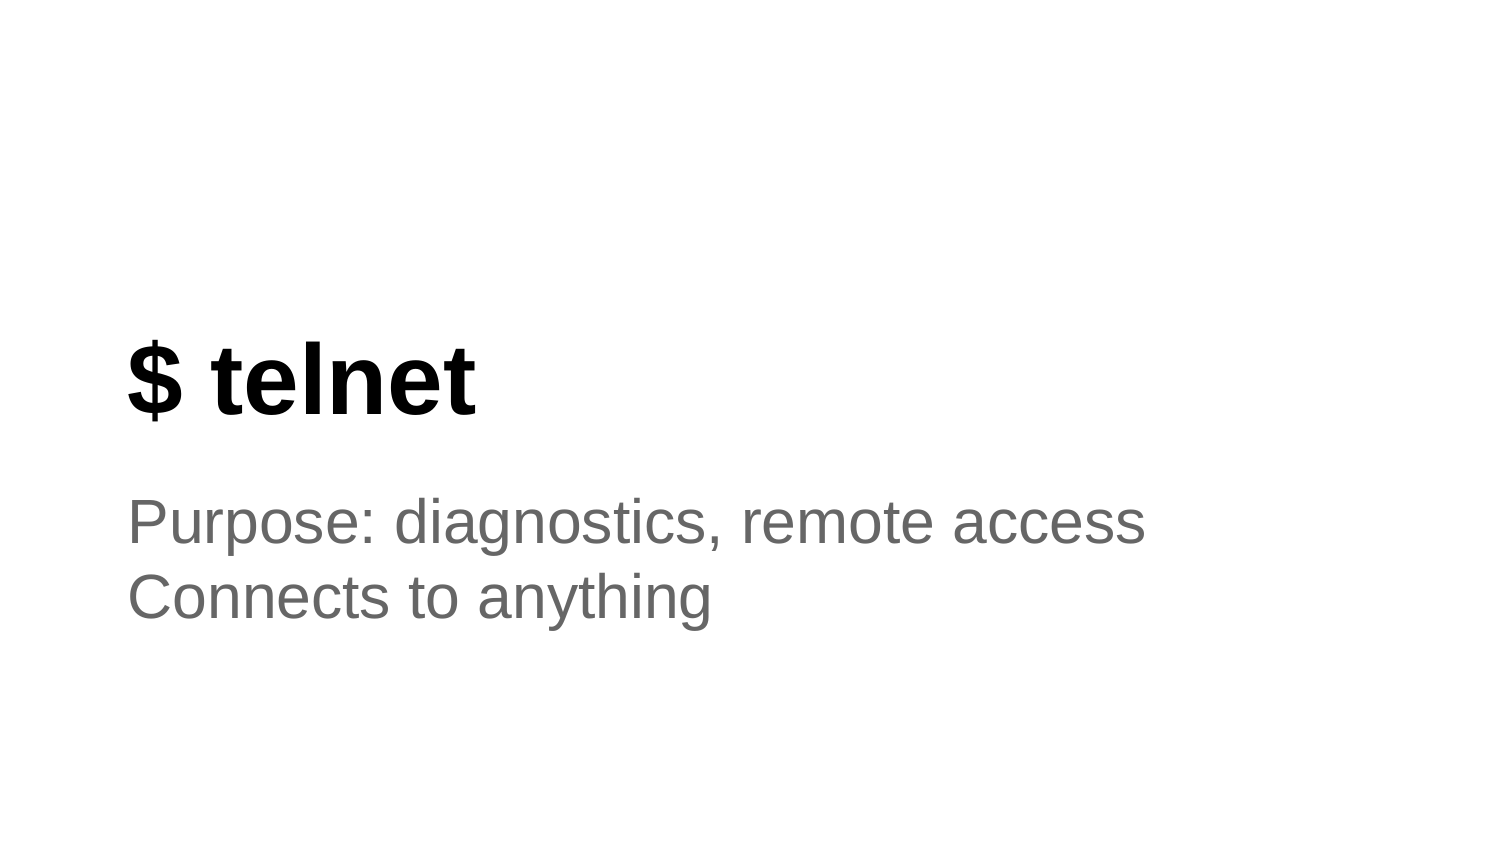

# $ telnet
Purpose: diagnostics, remote access
Connects to anything